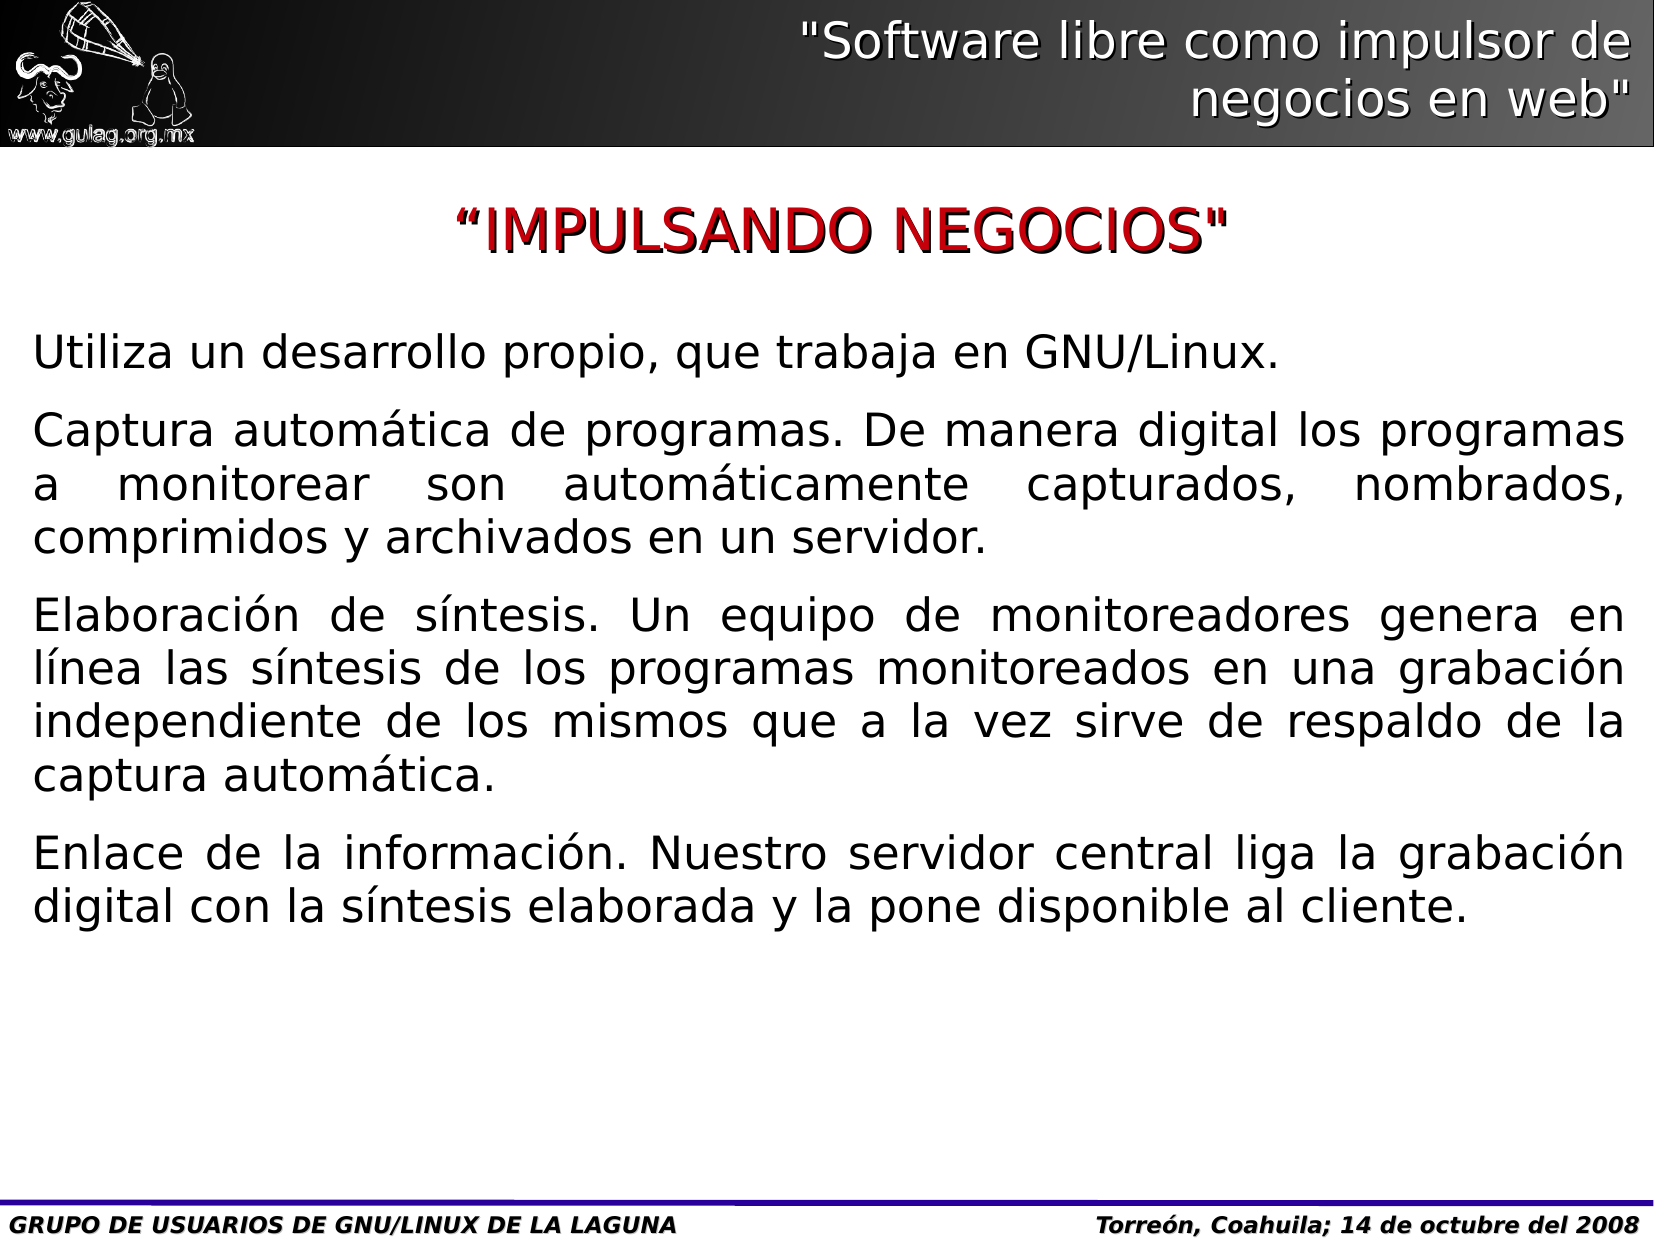

"Software libre como impulsor de negocios en web"
GRUPO DE USUARIOS DE GNU/LINUX DE LA LAGUNA
Torreón, Coahuila; 14 de octubre del 2008
“IMPULSANDO NEGOCIOS"
Utiliza un desarrollo propio, que trabaja en GNU/Linux.
Captura automática de programas. De manera digital los programas a monitorear son automáticamente capturados, nombrados, comprimidos y archivados en un servidor.
Elaboración de síntesis. Un equipo de monitoreadores genera en línea las síntesis de los programas monitoreados en una grabación independiente de los mismos que a la vez sirve de respaldo de la captura automática.
Enlace de la información. Nuestro servidor central liga la grabación digital con la síntesis elaborada y la pone disponible al cliente.